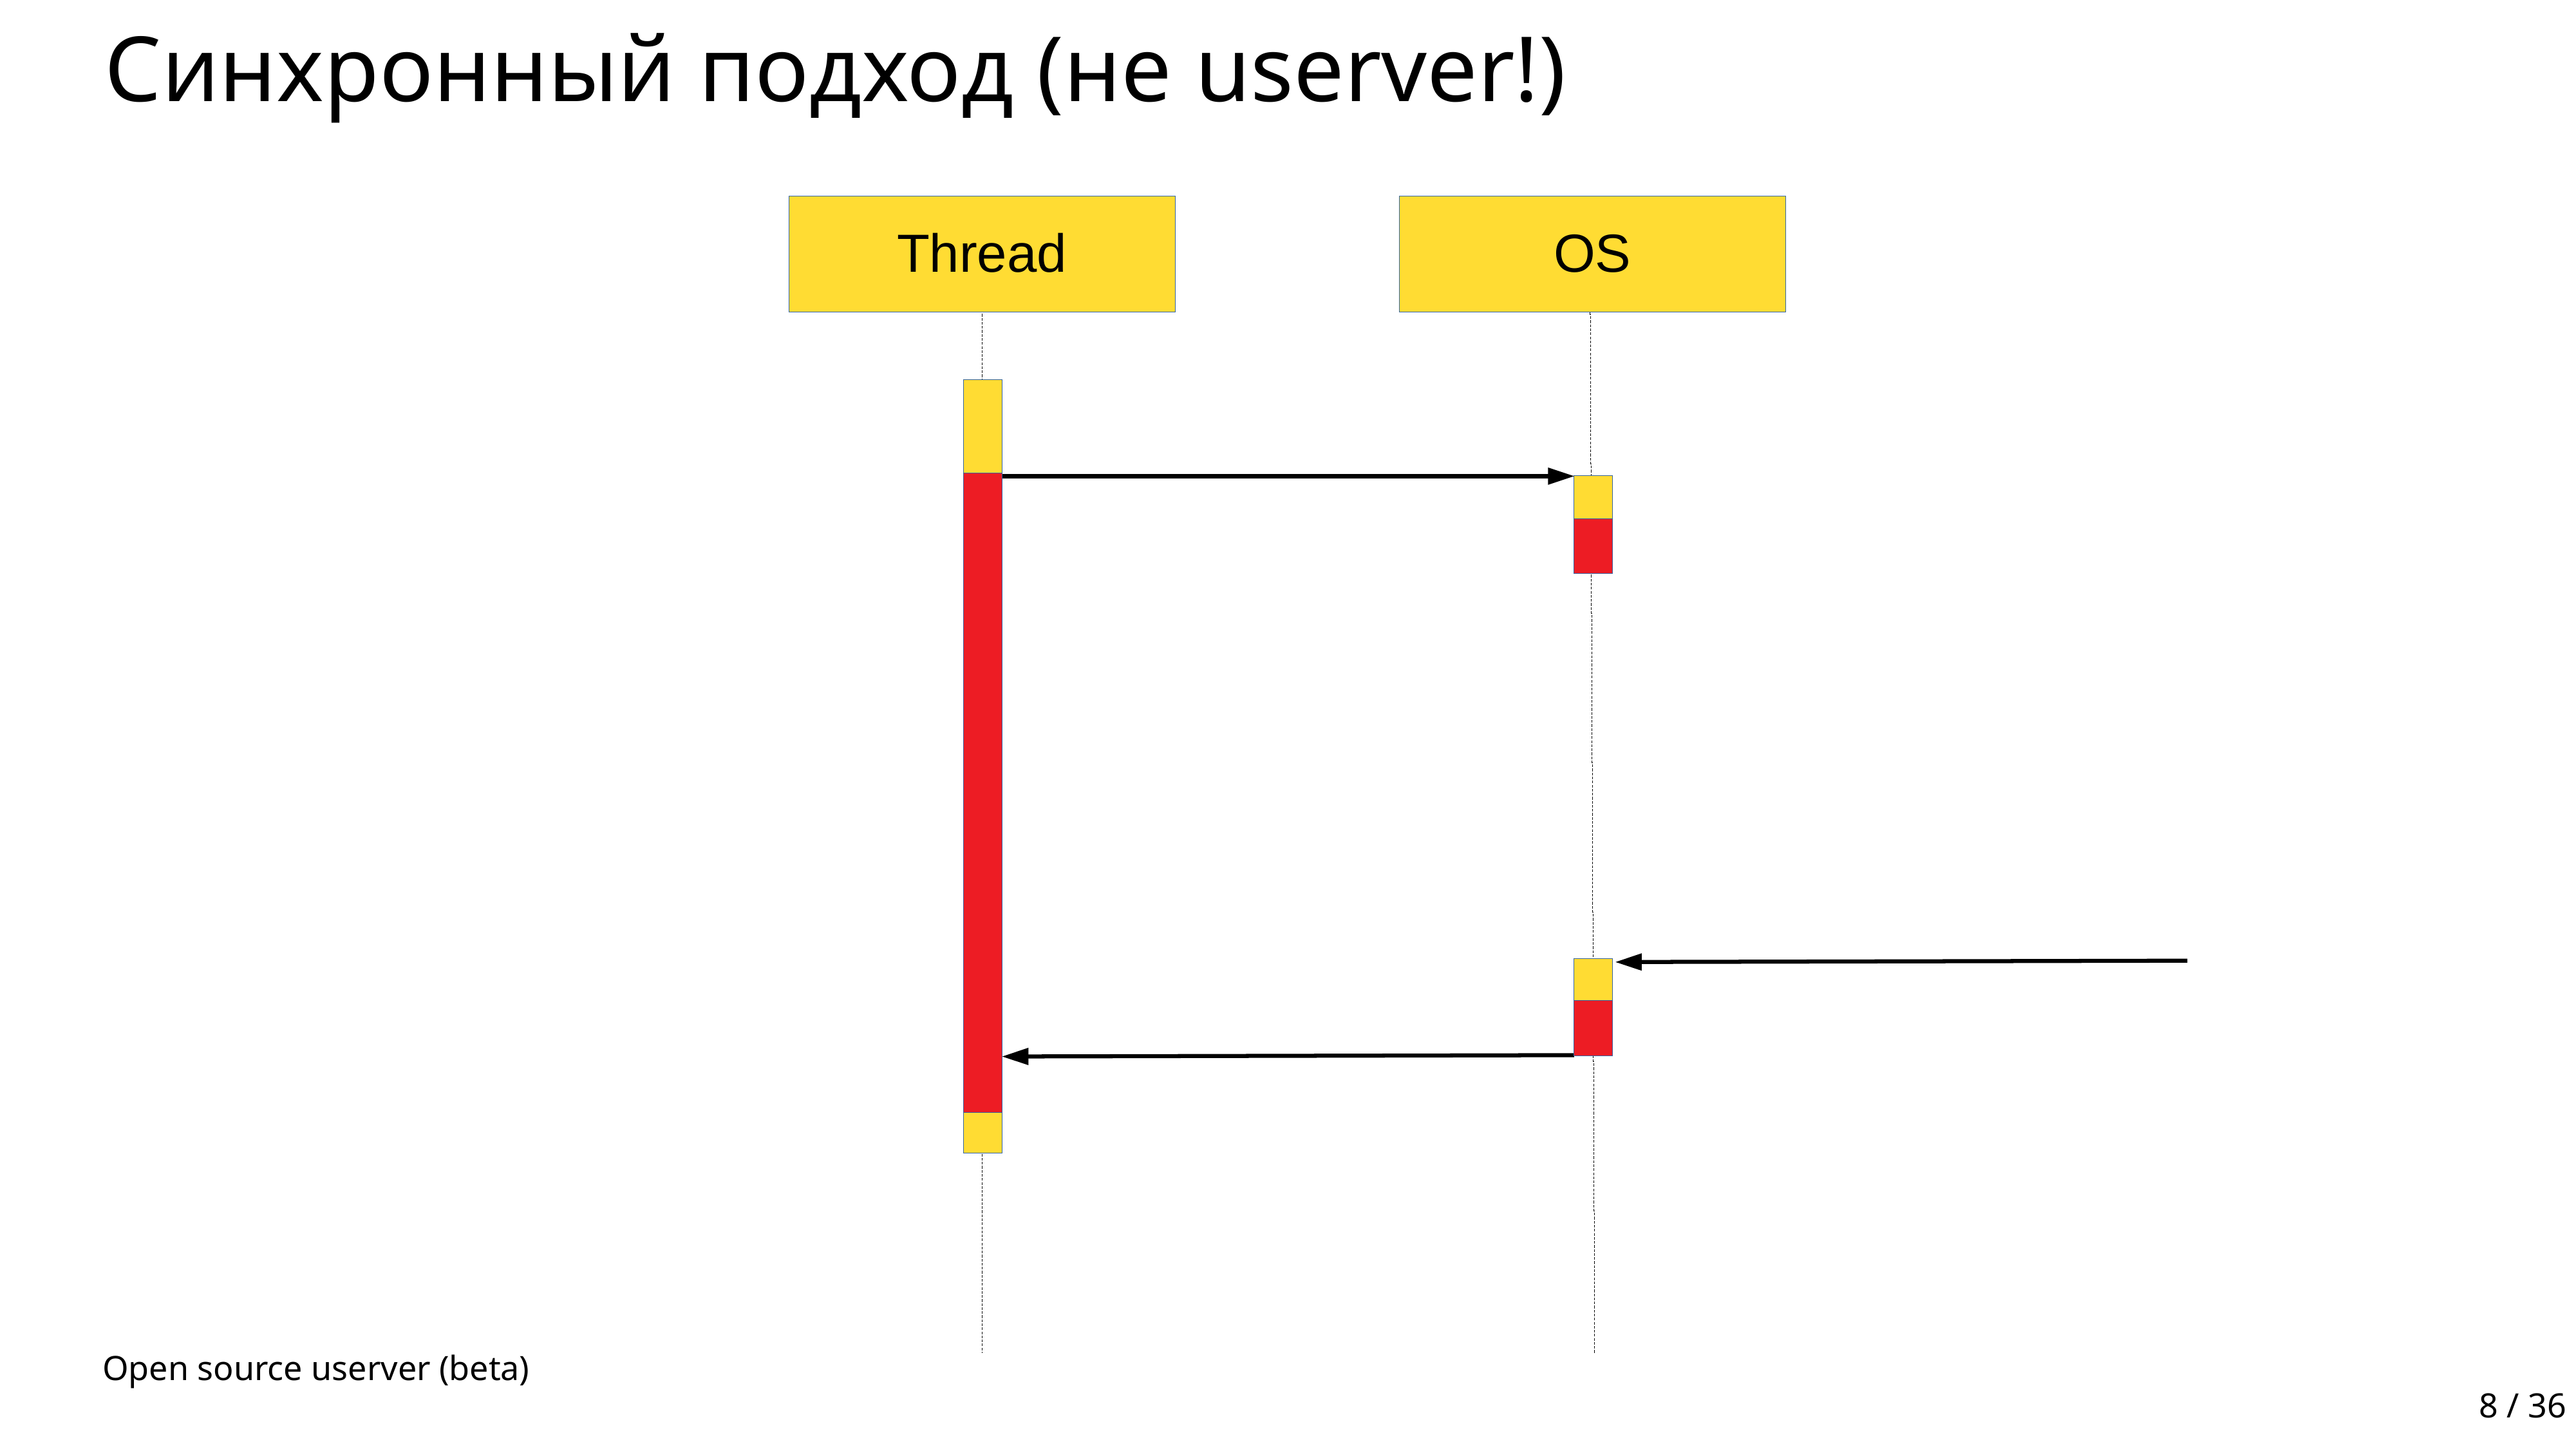

Синхронный подход (не userver!)
Thread
OS
# Open source userver (beta)